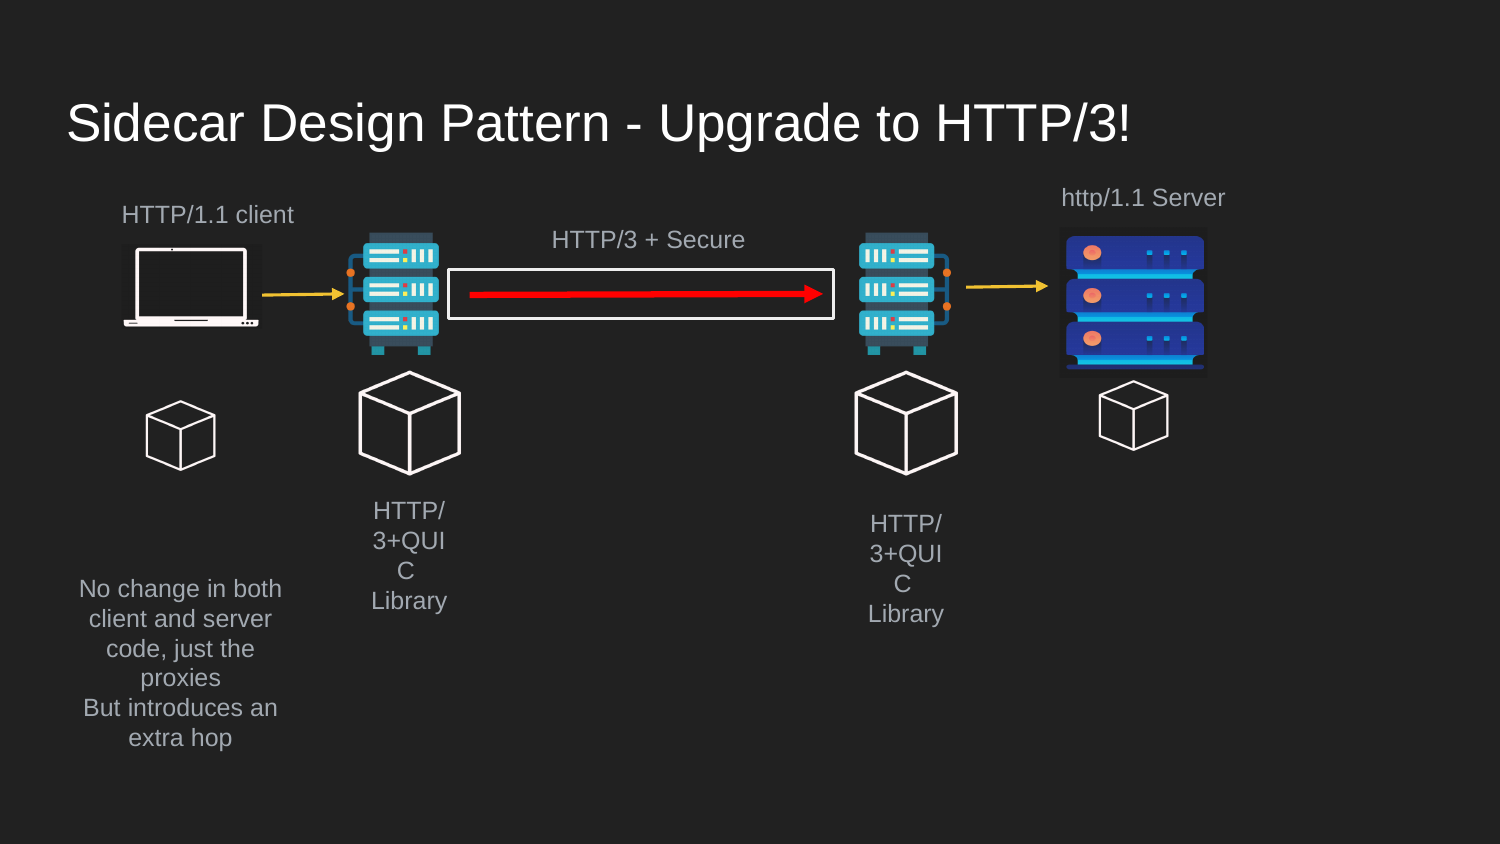

# Sidecar Design Pattern - Upgrade to HTTP/3!
http/1.1 Server
HTTP/1.1 client
HTTP/3 + Secure
HTTP/3+QUIC
Library
HTTP/3+QUIC
Library
No change in both client and server code, just the proxies
But introduces an extra hop